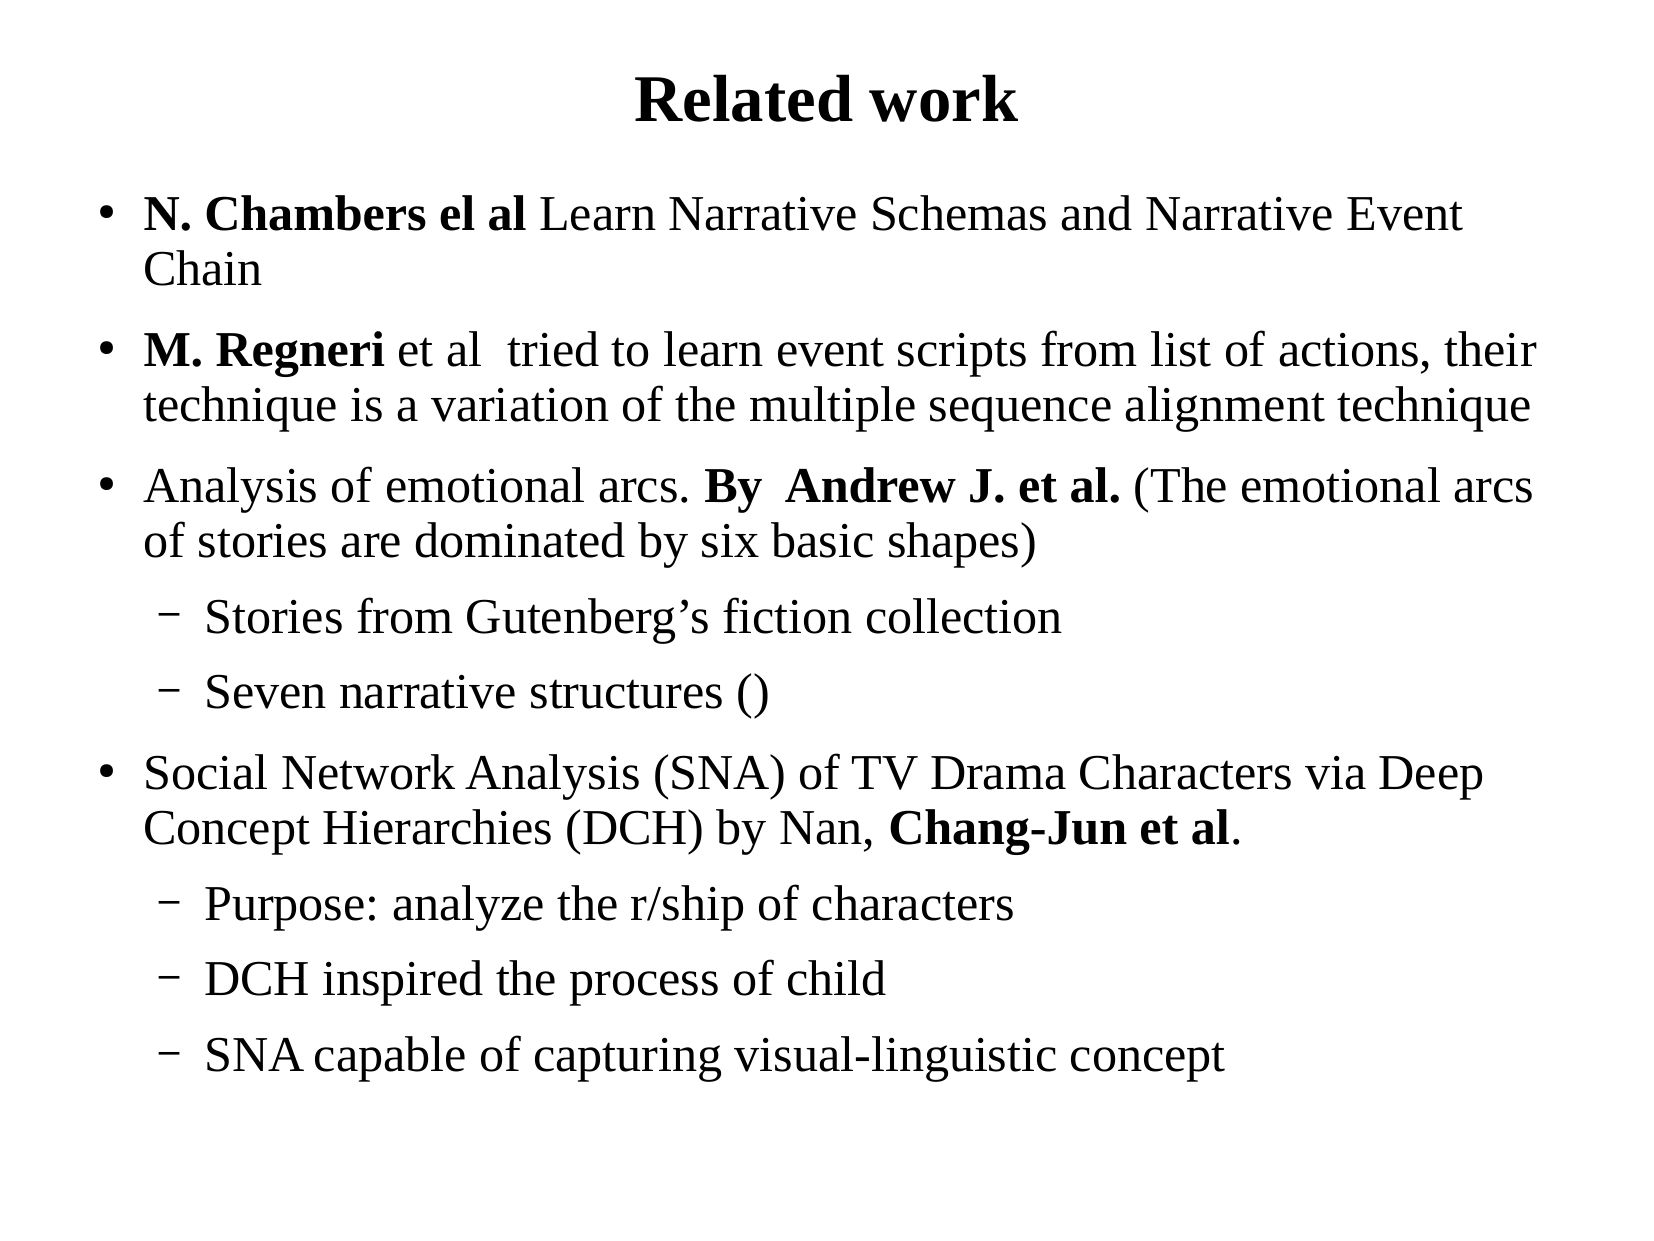

# Related work
N. Chambers el al Learn Narrative Schemas and Narrative Event Chain
M. Regneri et al tried to learn event scripts from list of actions, their technique is a variation of the multiple sequence alignment technique
Analysis of emotional arcs. By Andrew J. et al. (The emotional arcs of stories are dominated by six basic shapes)
Stories from Gutenberg’s fiction collection
Seven narrative structures ()
Social Network Analysis (SNA) of TV Drama Characters via Deep Concept Hierarchies (DCH) by Nan, Chang-Jun et al.
Purpose: analyze the r/ship of characters
DCH inspired the process of child
SNA capable of capturing visual-linguistic concept